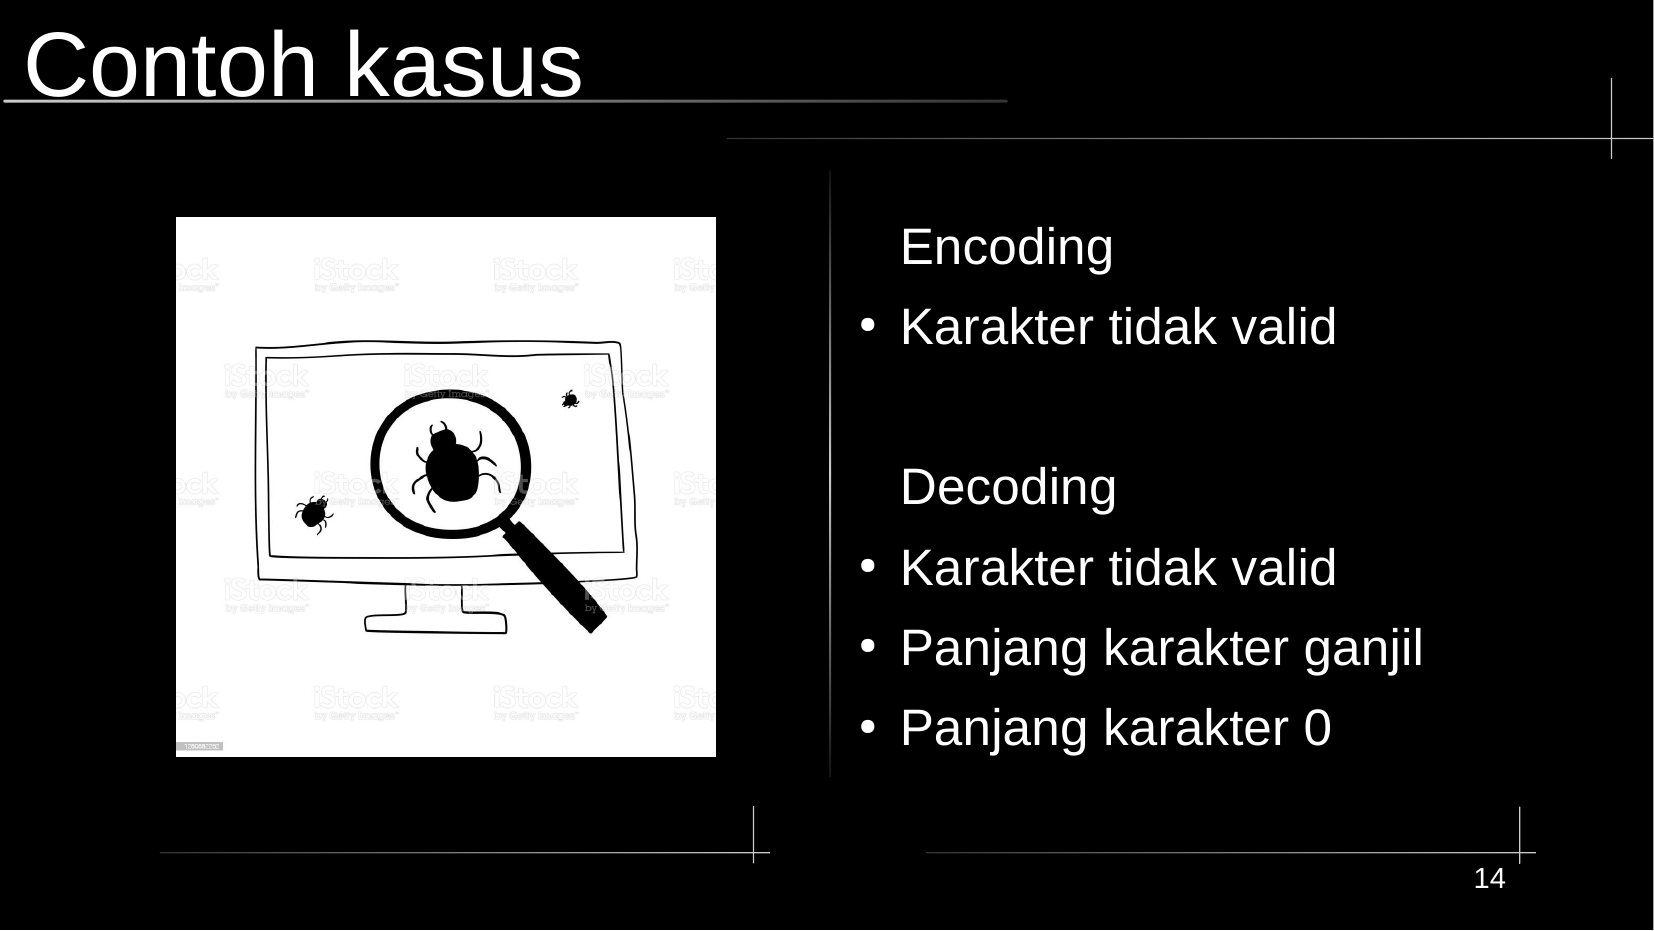

# Contoh kasus
Encoding
Karakter tidak valid
Decoding
Karakter tidak valid
Panjang karakter ganjil
Panjang karakter 0
14